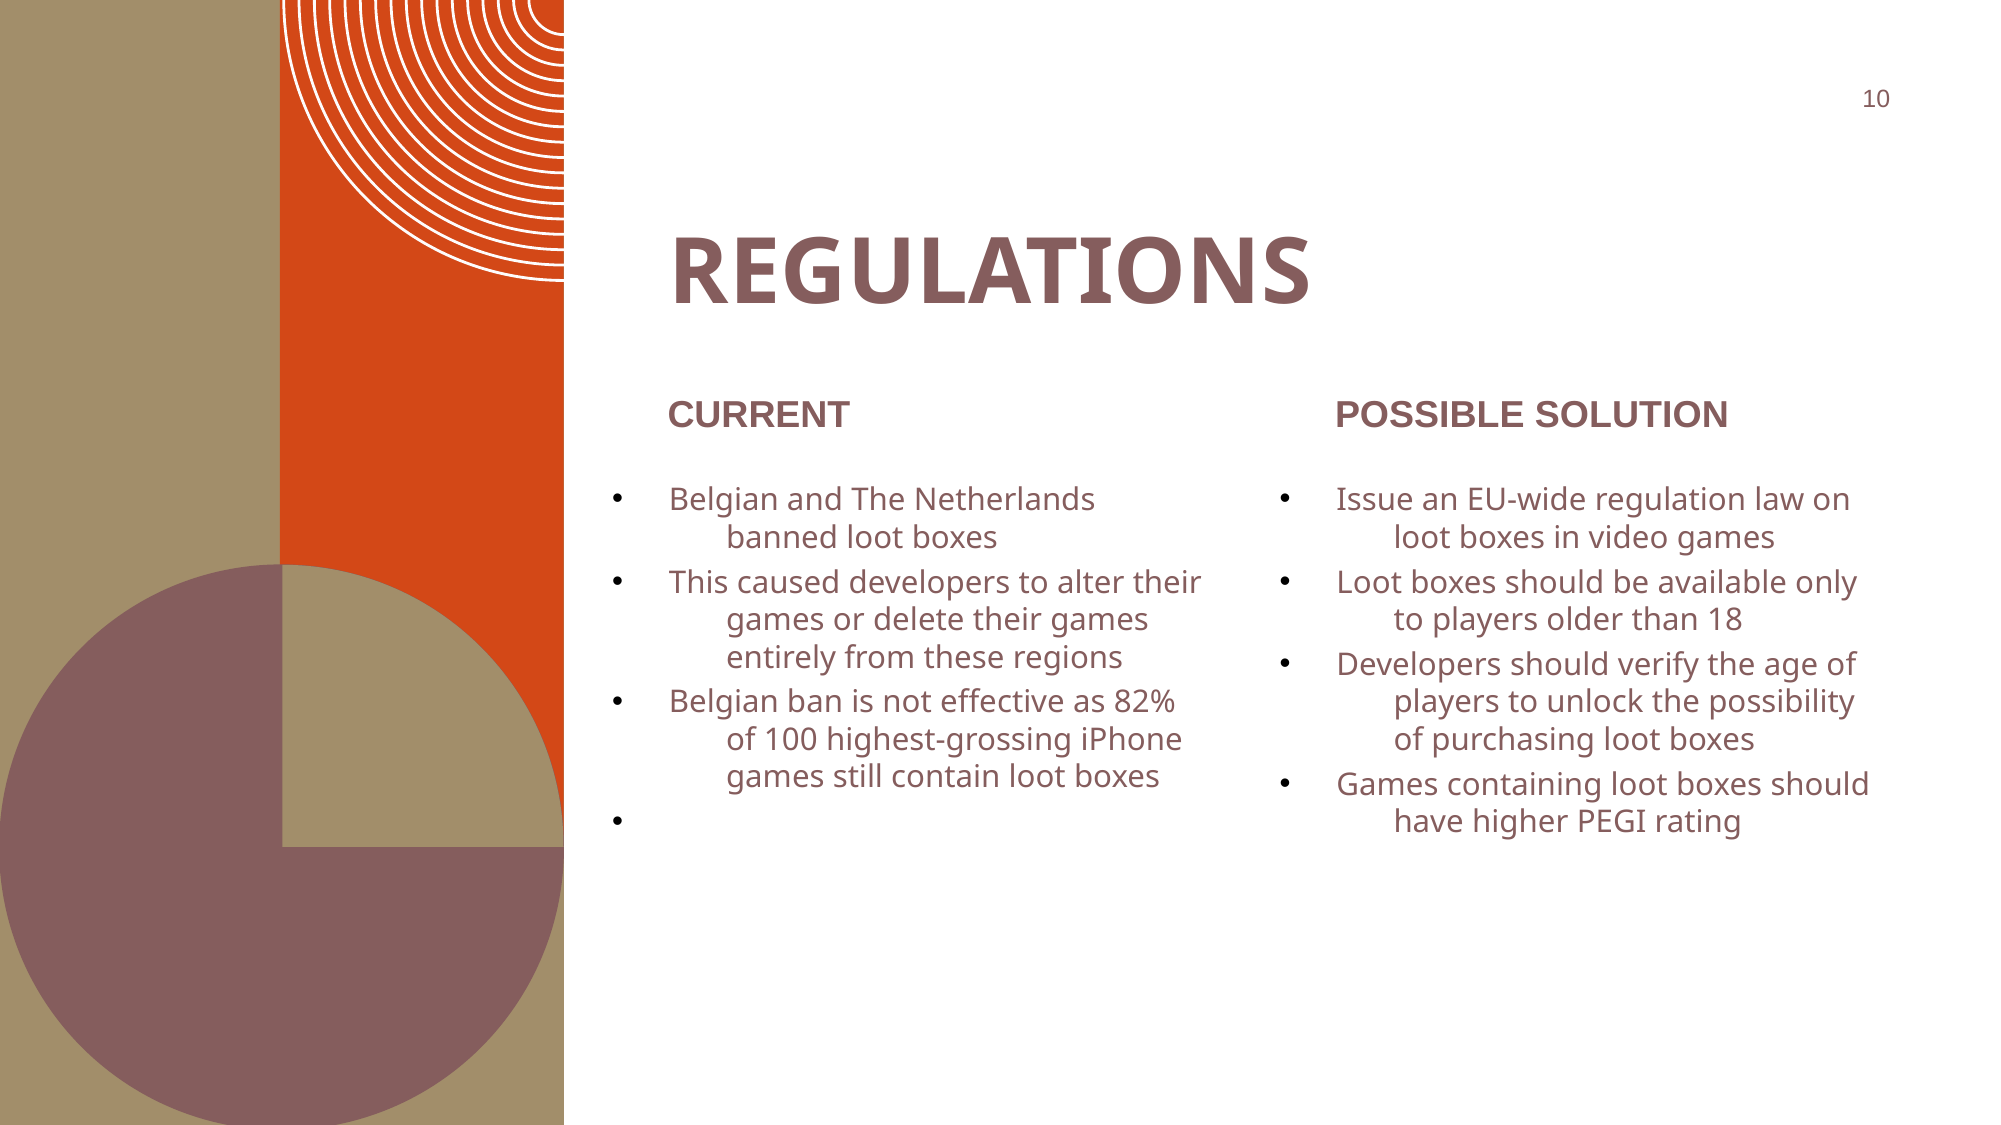

# REGULATIONS
CURRENT
POSSIBLE SOLUTION
Belgian and The Netherlands banned loot boxes
This caused developers to alter their games or delete their games entirely from these regions
Belgian ban is not effective as 82% of 100 highest-grossing iPhone games still contain loot boxes
Issue an EU-wide regulation law on loot boxes in video games
Loot boxes should be available only to players older than 18
Developers should verify the age of players to unlock the possibility of purchasing loot boxes
Games containing loot boxes should have higher PEGI rating